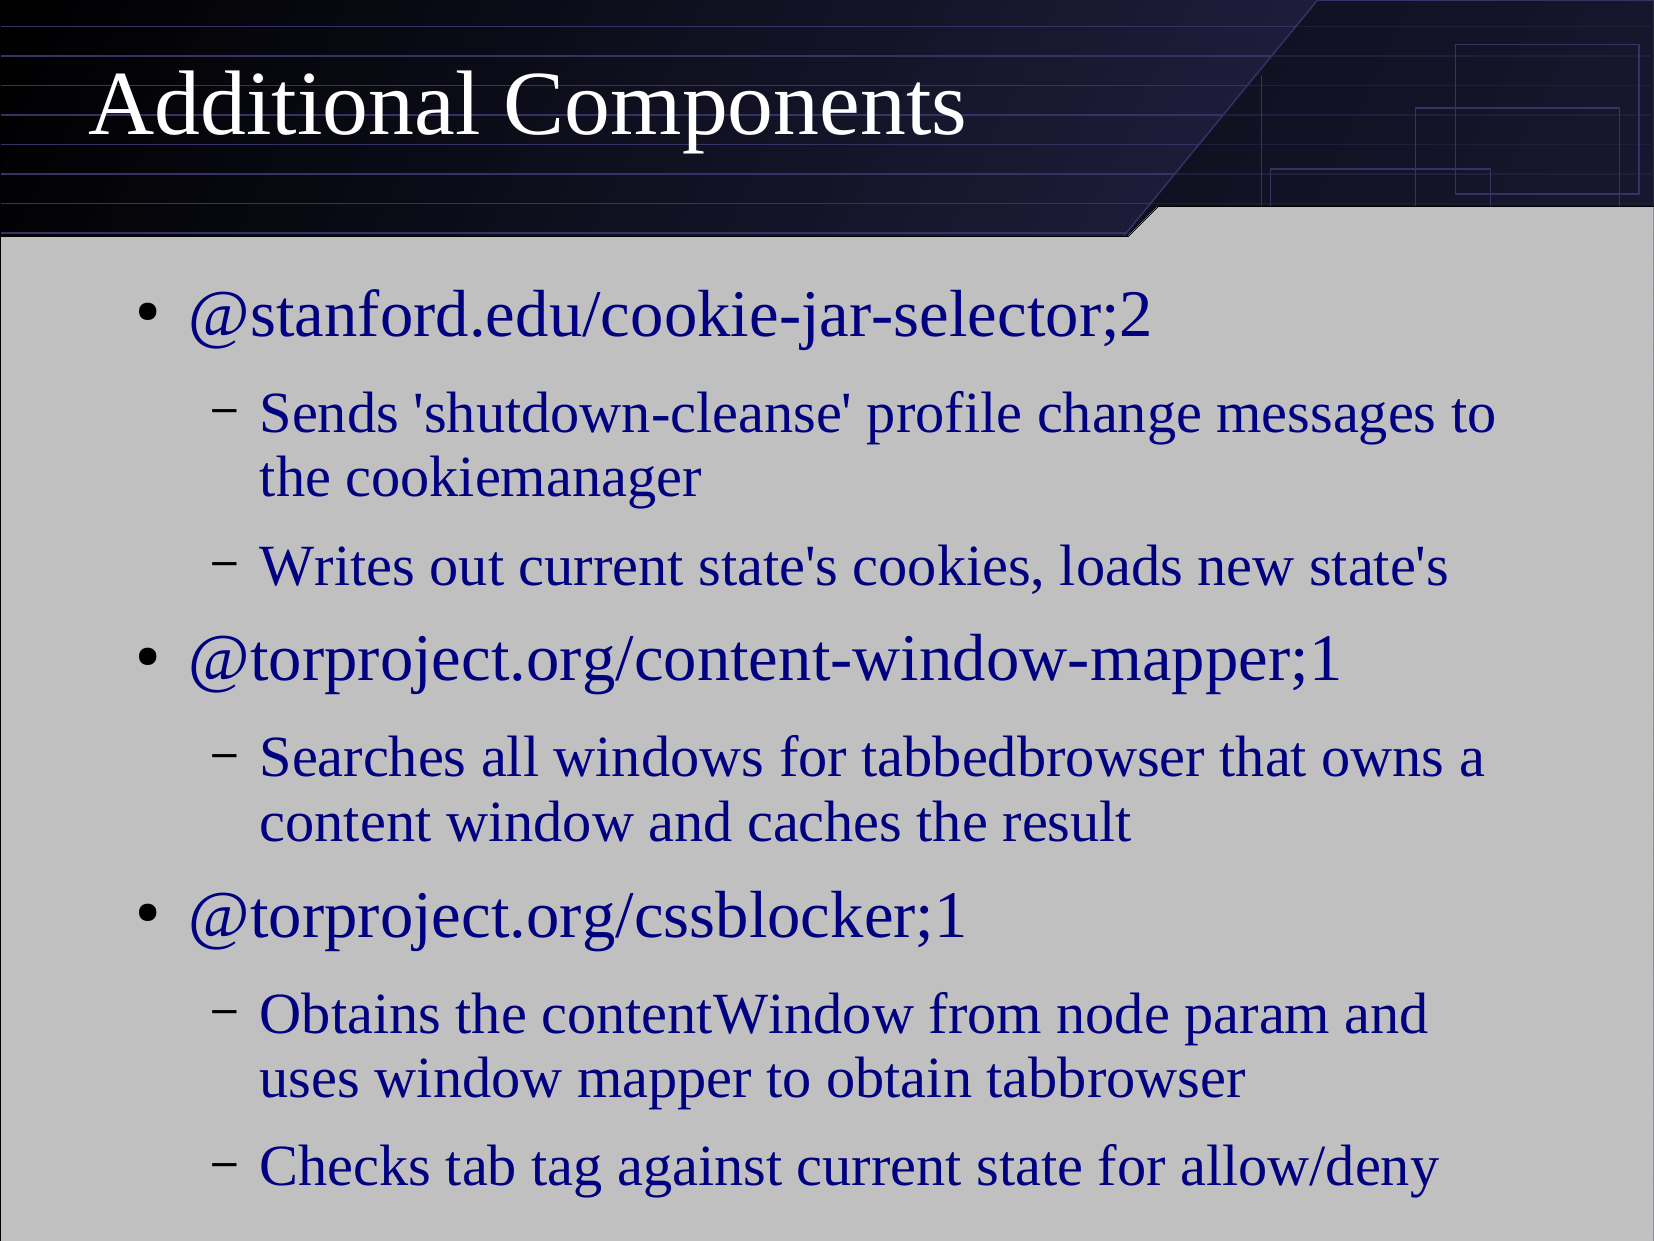

# Additional Components
@stanford.edu/cookie-jar-selector;2
Sends 'shutdown-cleanse' profile change messages to the cookiemanager
Writes out current state's cookies, loads new state's
@torproject.org/content-window-mapper;1
Searches all windows for tabbedbrowser that owns a content window and caches the result
@torproject.org/cssblocker;1
Obtains the contentWindow from node param and uses window mapper to obtain tabbrowser
Checks tab tag against current state for allow/deny